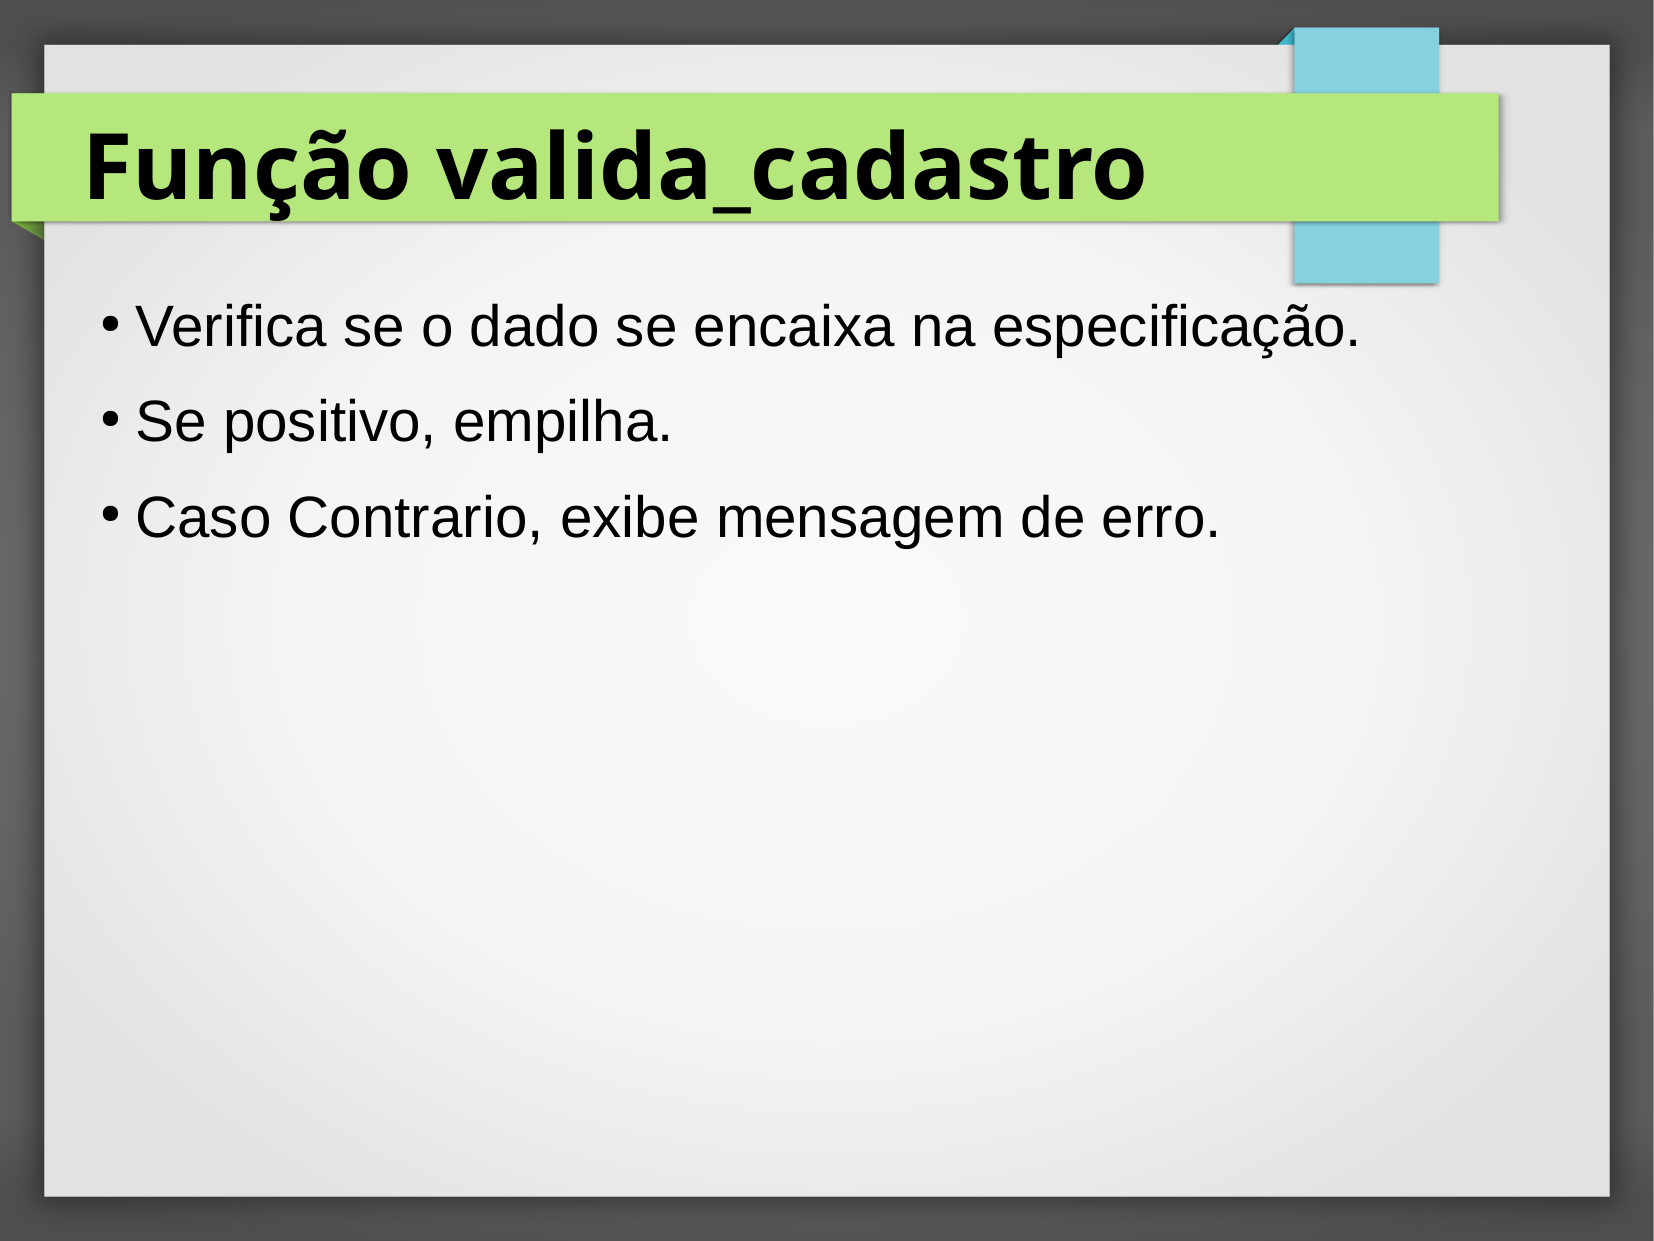

# Função valida_cadastro
Verifica se o dado se encaixa na especificação.
Se positivo, empilha.
Caso Contrario, exibe mensagem de erro.